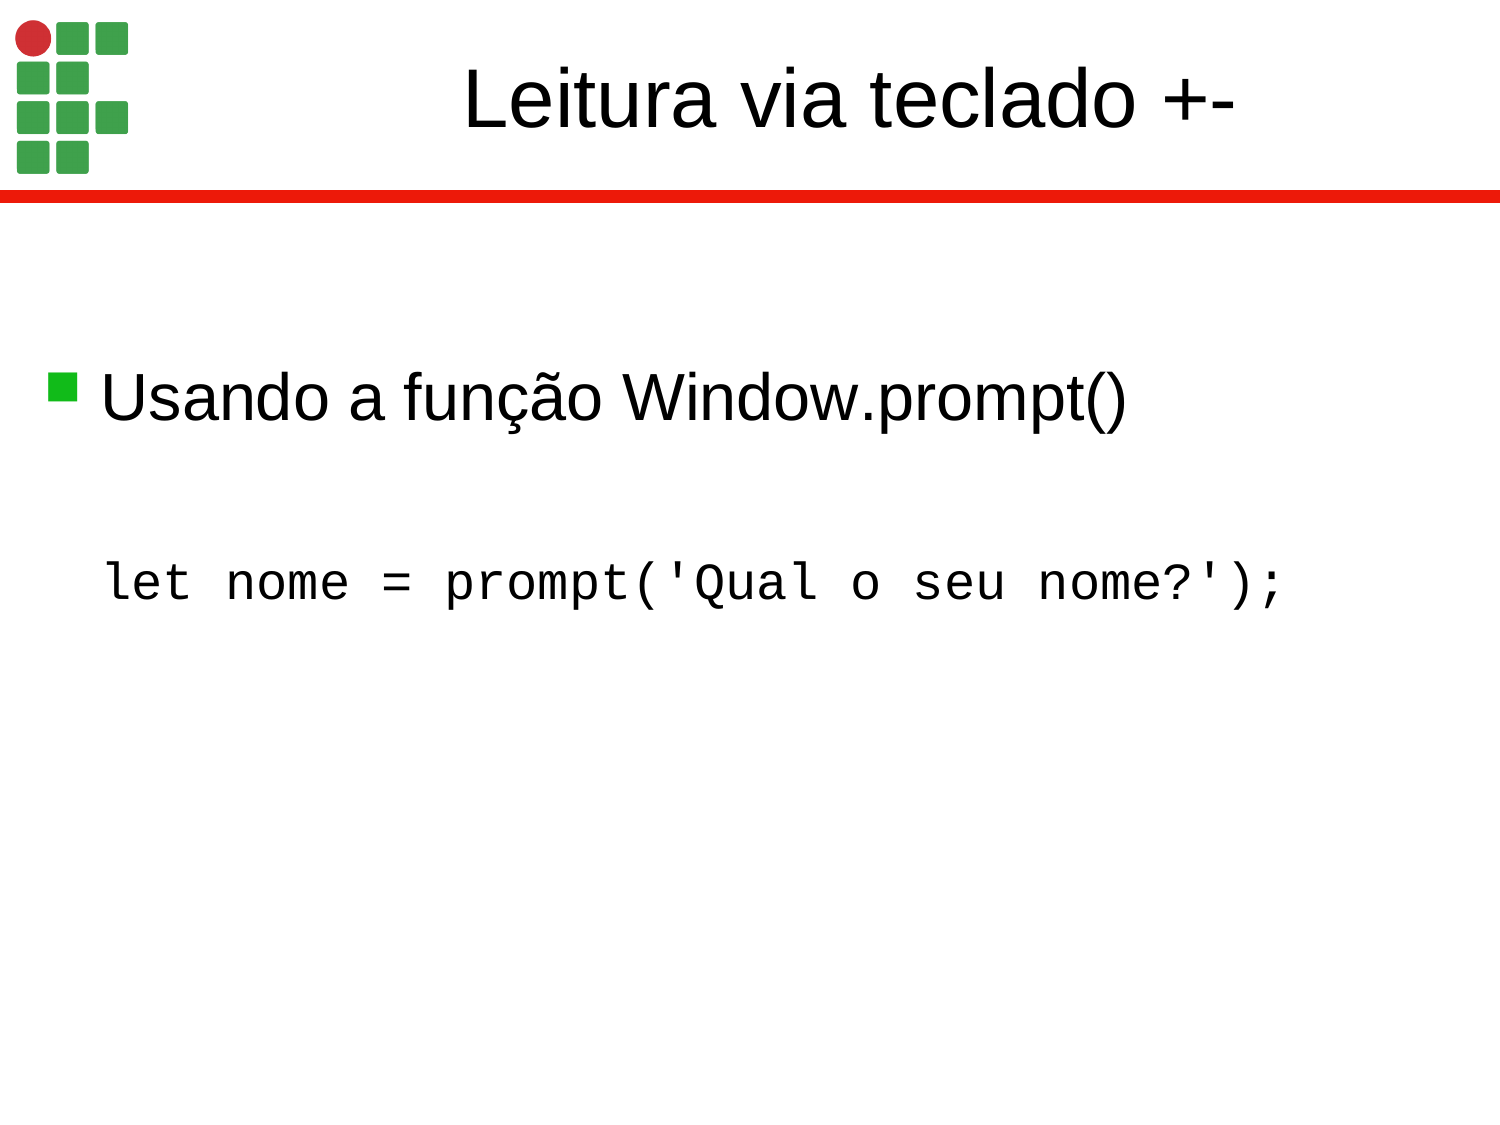

# Leitura via teclado +-
Usando a função Window.prompt()
let nome = prompt('Qual o seu nome?');